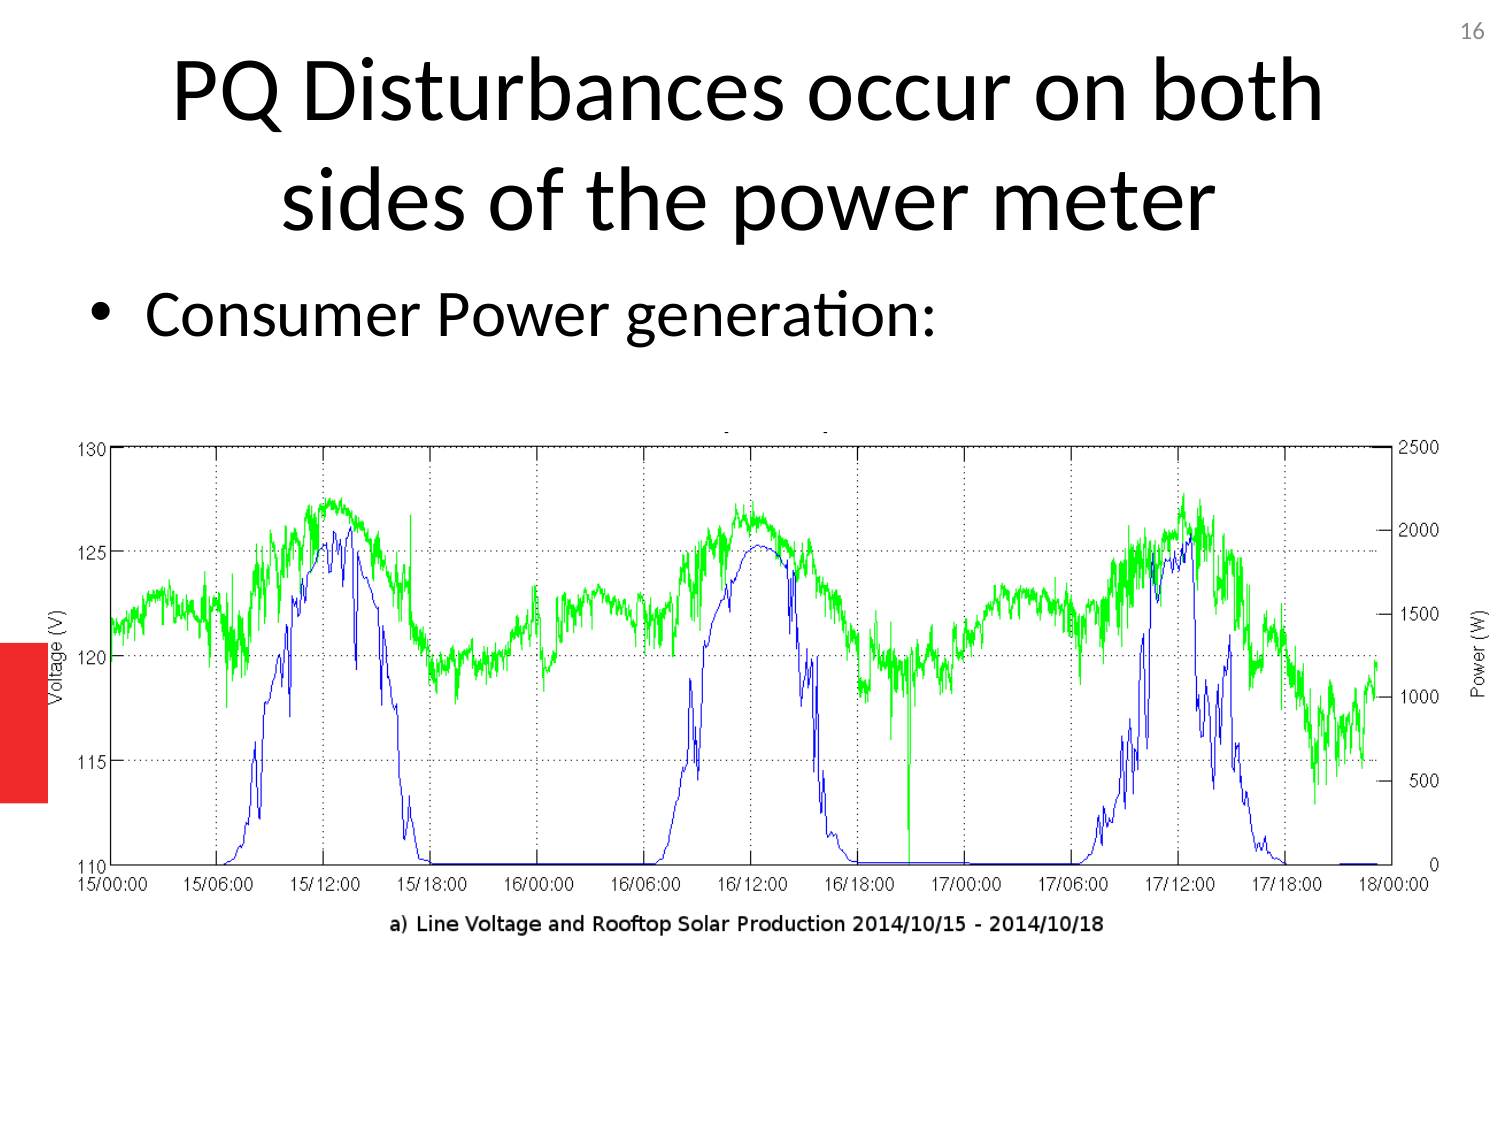

PQ Disturbances occur on both sides of the power meter
Consumer Power generation: